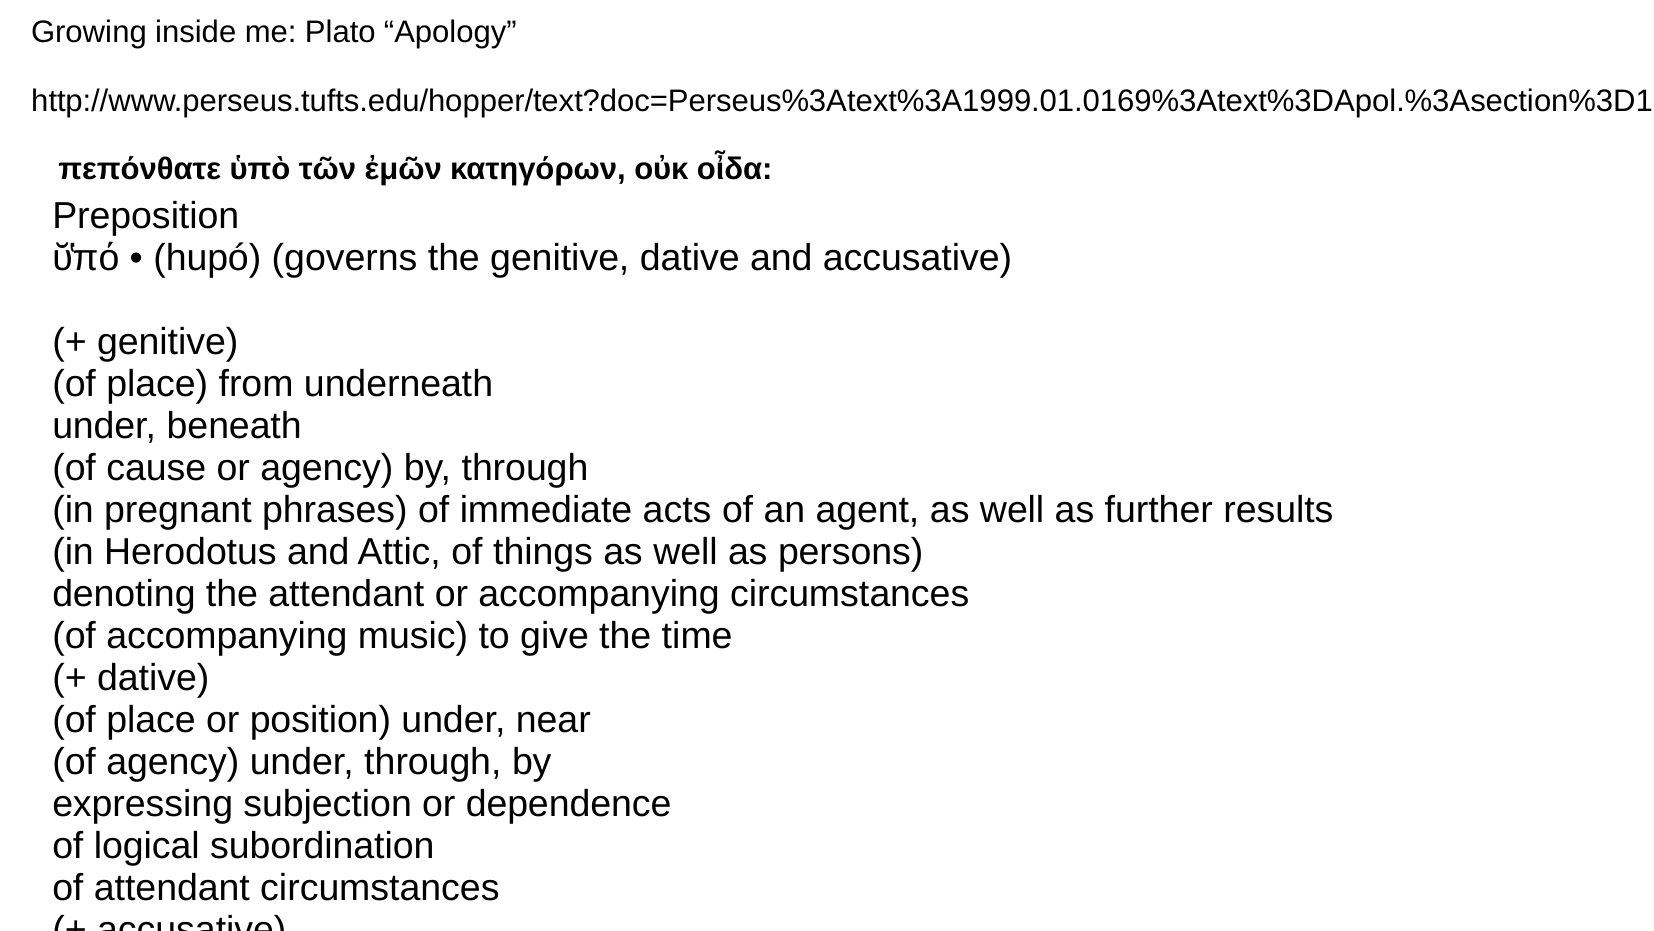

Growing inside me: Plato “Apology”
http://www.perseus.tufts.edu/hopper/text?doc=Perseus%3Atext%3A1999.01.0169%3Atext%3DApol.%3Asection%3D17a
πεπόνθατε ὑπὸ τῶν ἐμῶν κατηγόρων, οὐκ οἶδα:
Preposition
ῠ̔πό • (hupó) (governs the genitive, dative and accusative)
(+ genitive)
(of place) from underneath
under, beneath
(of cause or agency) by, through
(in pregnant phrases) of immediate acts of an agent, as well as further results
(in Herodotus and Attic, of things as well as persons)
denoting the attendant or accompanying circumstances
(of accompanying music) to give the time
(+ dative)
(of place or position) under, near
(of agency) under, through, by
expressing subjection or dependence
of logical subordination
of attendant circumstances
(+ accusative)
(of place) to express motion towards and under
of position or extension
of logical subordination
of subjection, control
(of time) just after
of accompaniment
to a certain degree
Antonyms
ὑπέρ (hupér)
Derived terms
ὕπᾰτος (húpatos)
ὑπέκ (hupék)
ὕπτιος (húptios)
Descendants
English: hypo-
Spanish: hipo-
Russian: гипо- (gipo-)